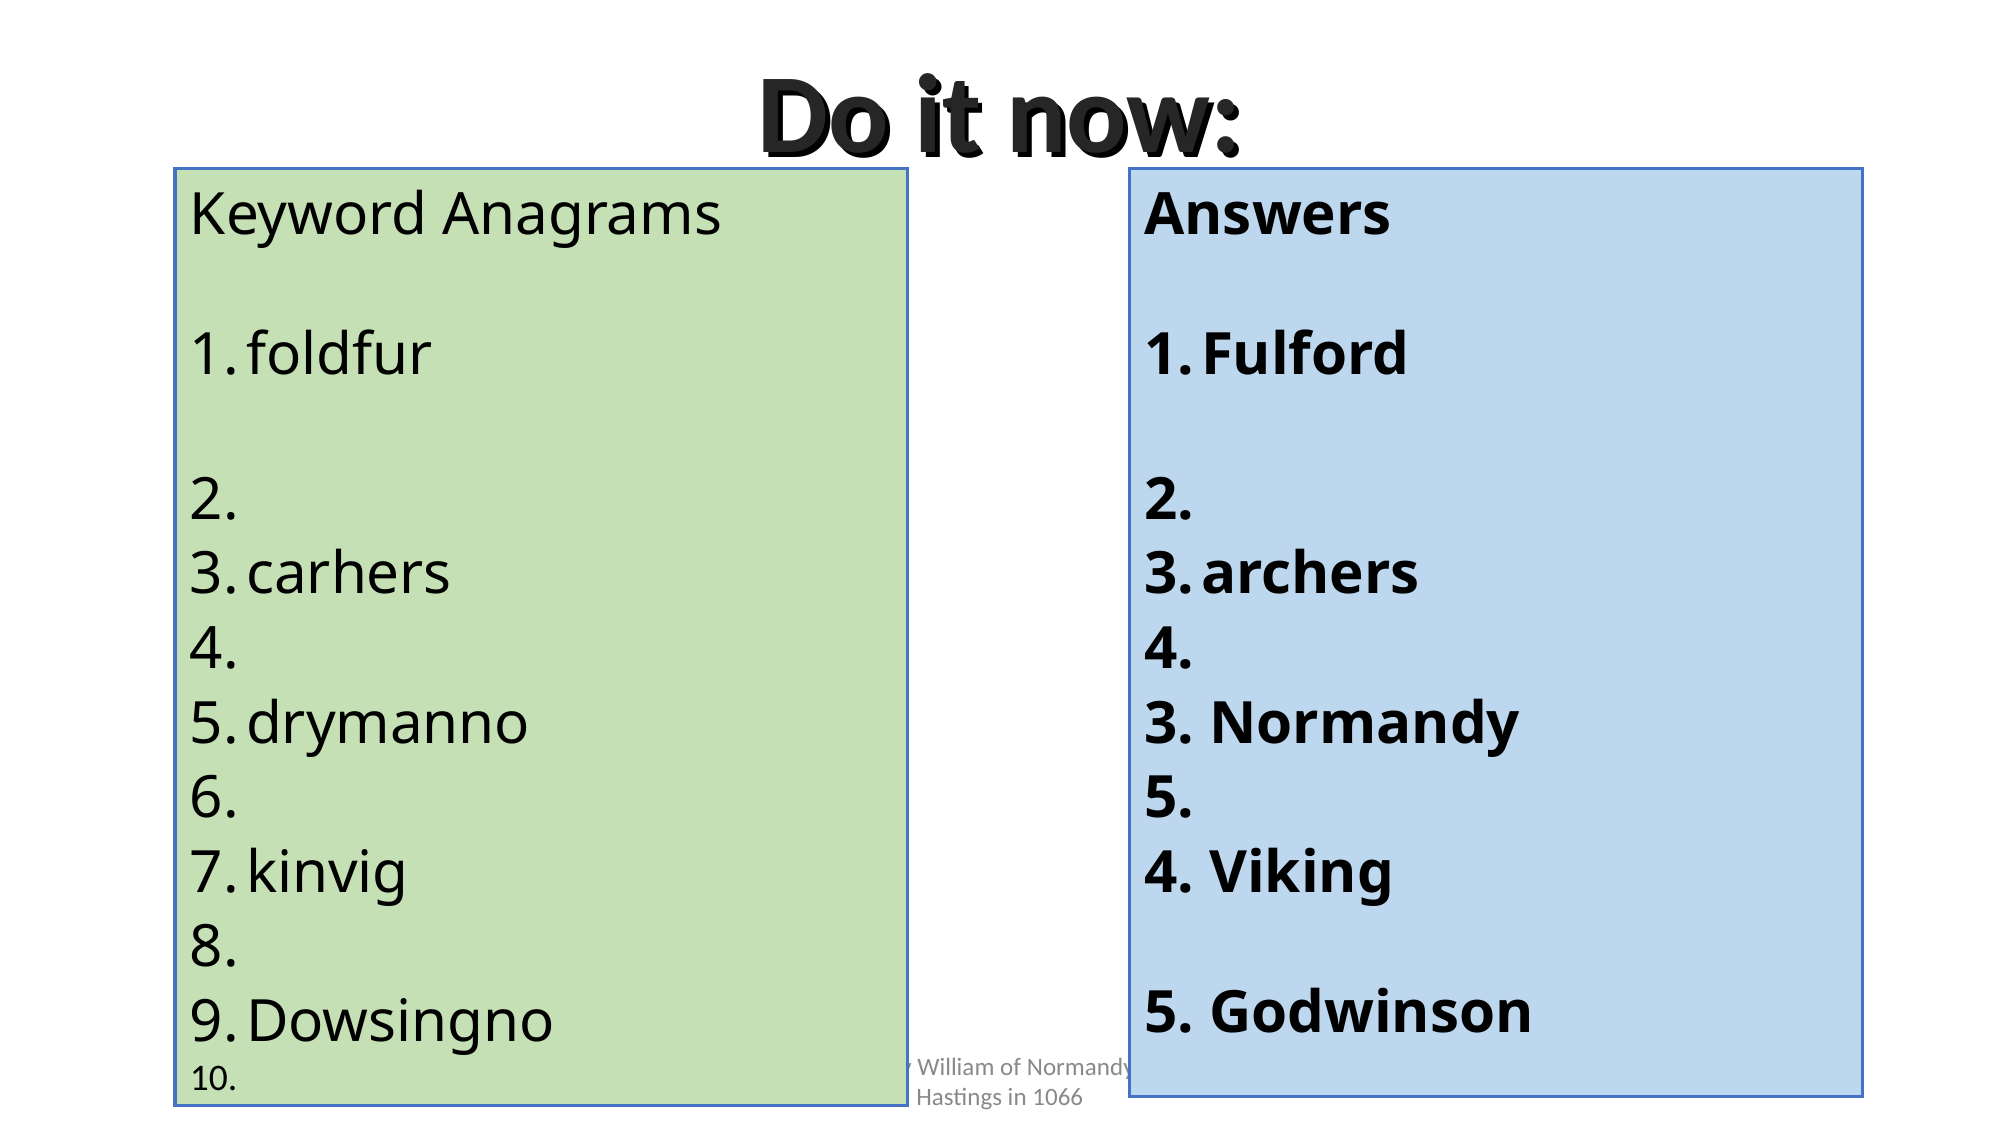

Do it now:
Keyword Anagrams
foldfur
carhers
drymanno
kinvig
Dowsingno
Answers
Fulford
archers
3. Normandy
4. Viking
5. Godwinson
Objective: Explain why William of Normandy won the Battle of Hastings in 1066